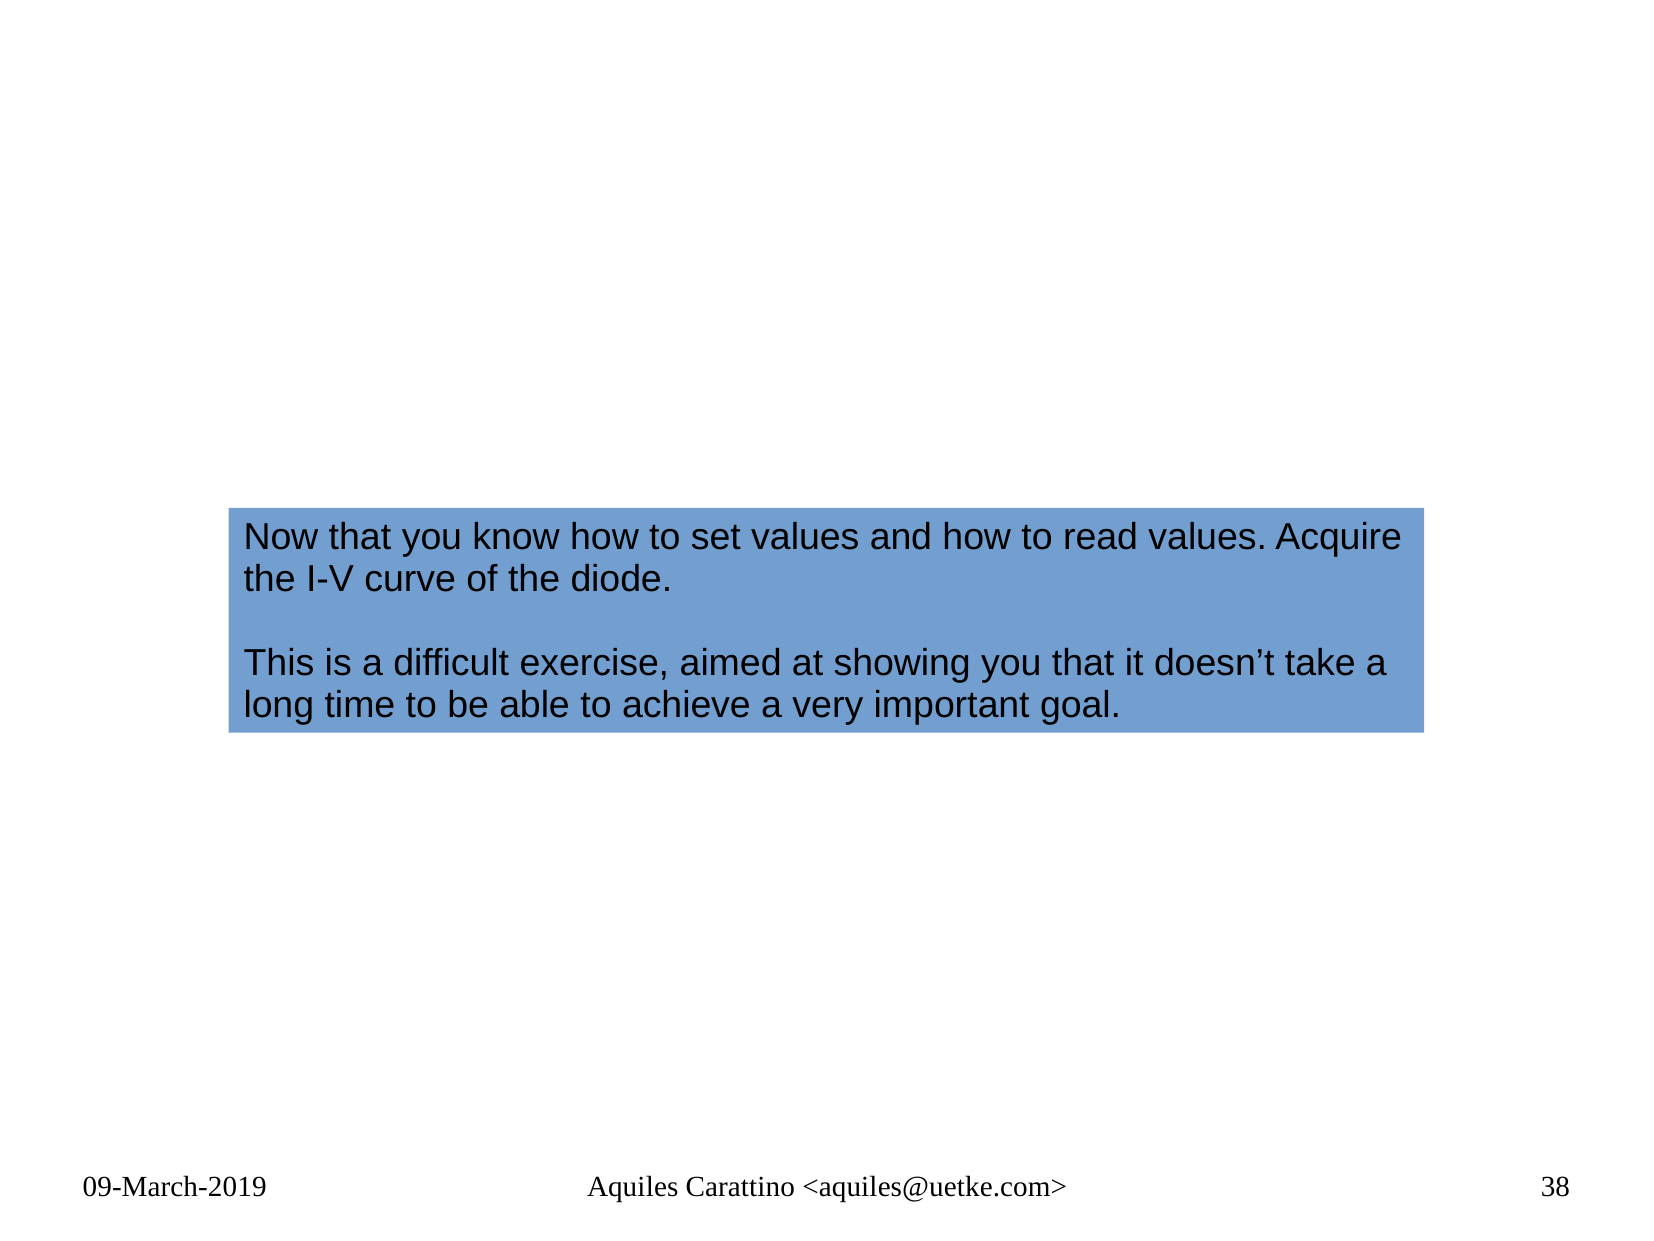

Now that you know how to set values and how to read values. Acquire
the I-V curve of the diode.
This is a difficult exercise, aimed at showing you that it doesn’t take a long time to be able to achieve a very important goal.
09-March-2019
Aquiles Carattino <aquiles@uetke.com>
38